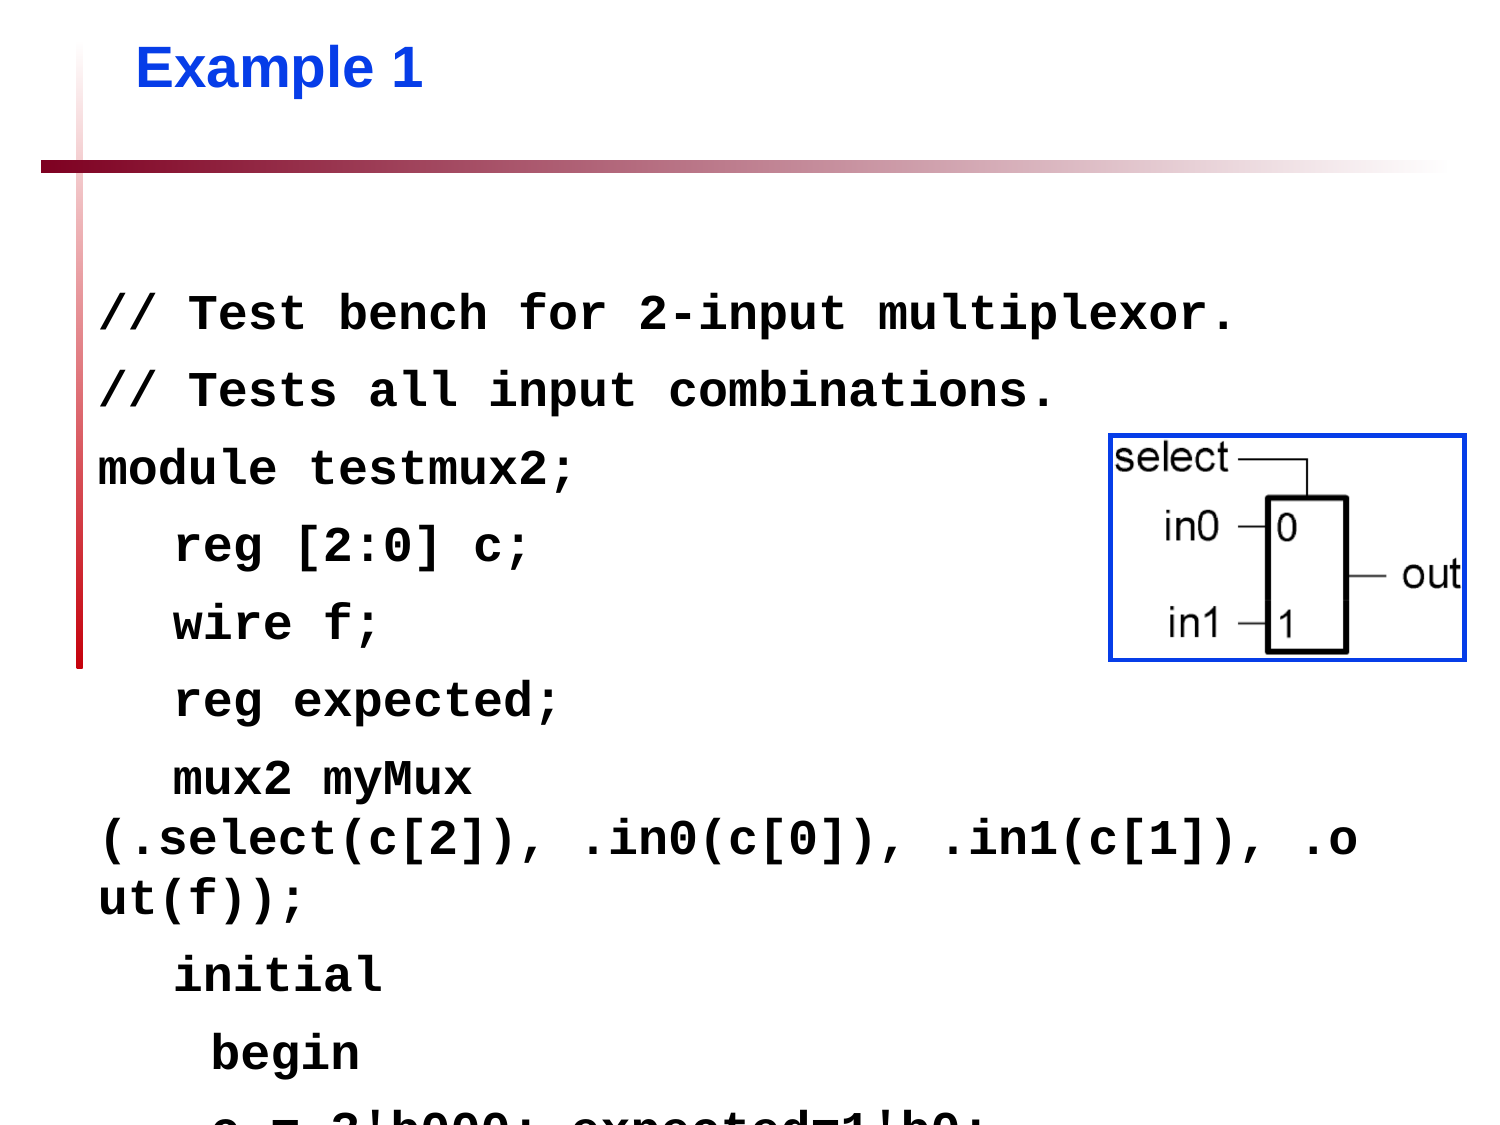

# Example 1
// Test bench for 2-input multiplexor.
// Tests all input combinations.
module testmux2;
	reg [2:0] c;
	wire f;
	reg expected;
	mux2 myMux (.select(c[2]), .in0(c[0]), .in1(c[1]), .out(f));
	initial
		begin
		c = 3'b000; expected=1'b0; ...